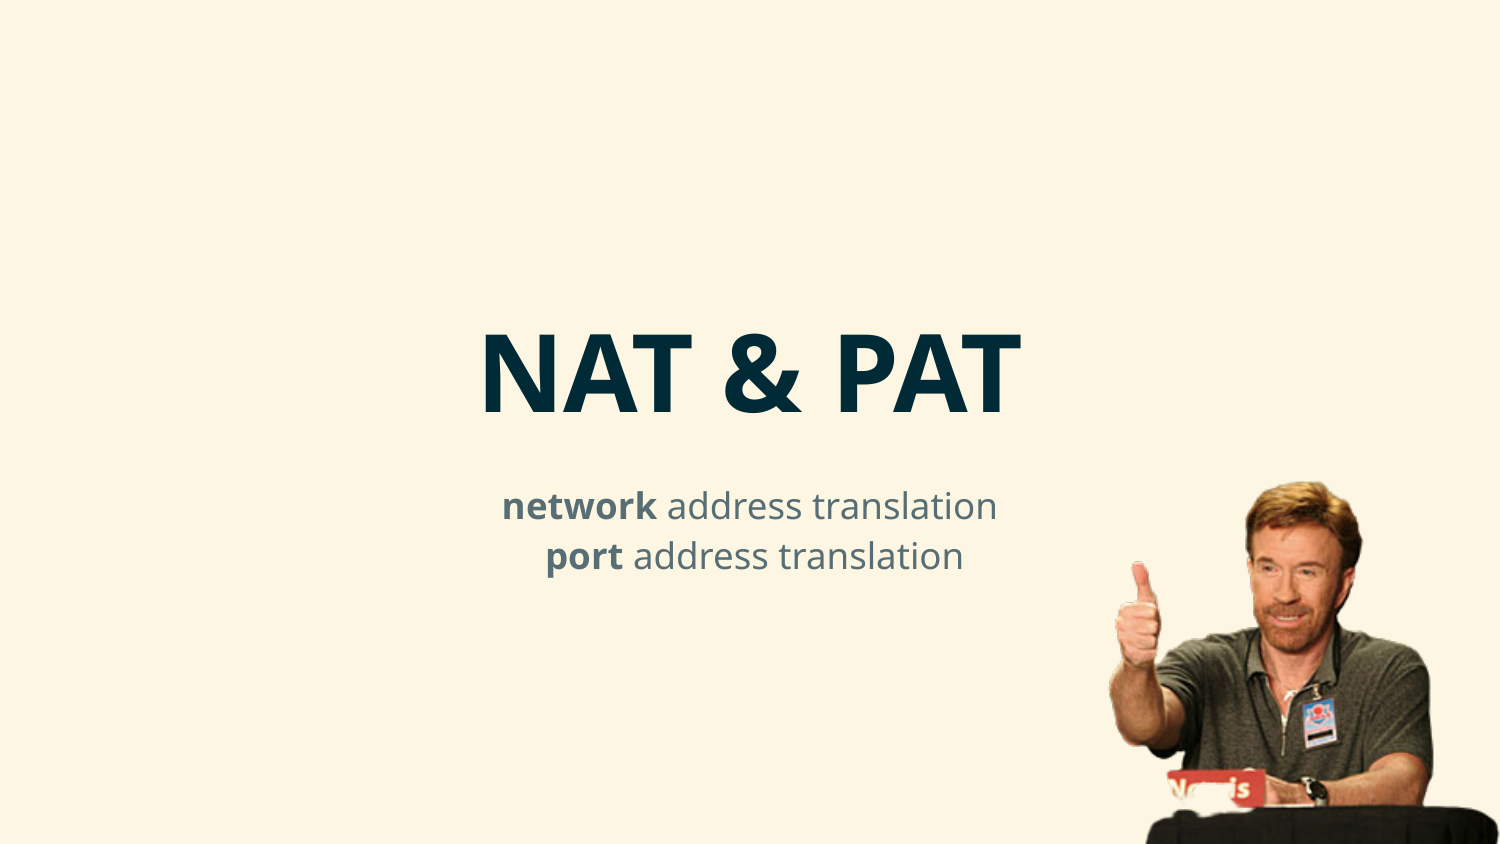

# NAT & PAT
network address translation
 port address translation